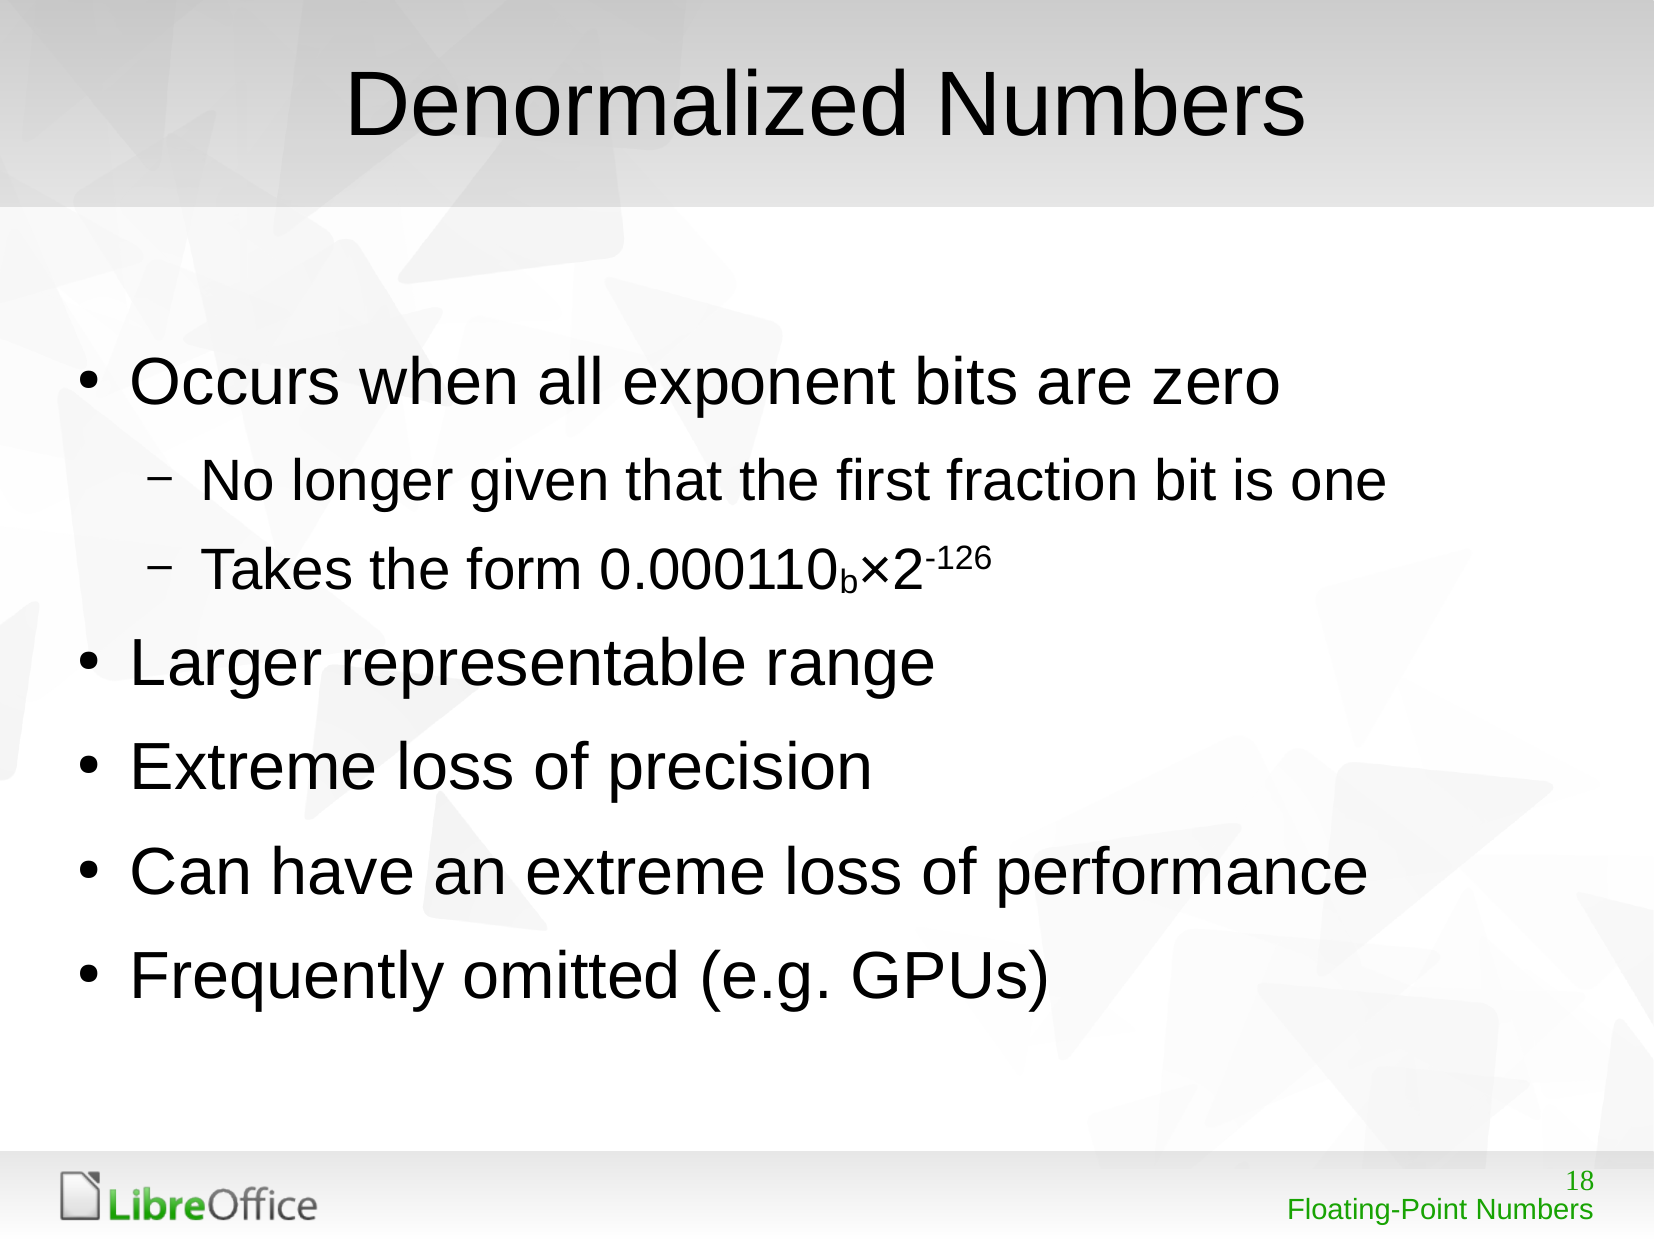

# Denormalized Numbers
Occurs when all exponent bits are zero
No longer given that the first fraction bit is one
Takes the form 0.000110b×2-126
Larger representable range
Extreme loss of precision
Can have an extreme loss of performance
Frequently omitted (e.g. GPUs)
18
Floating-Point Numbers